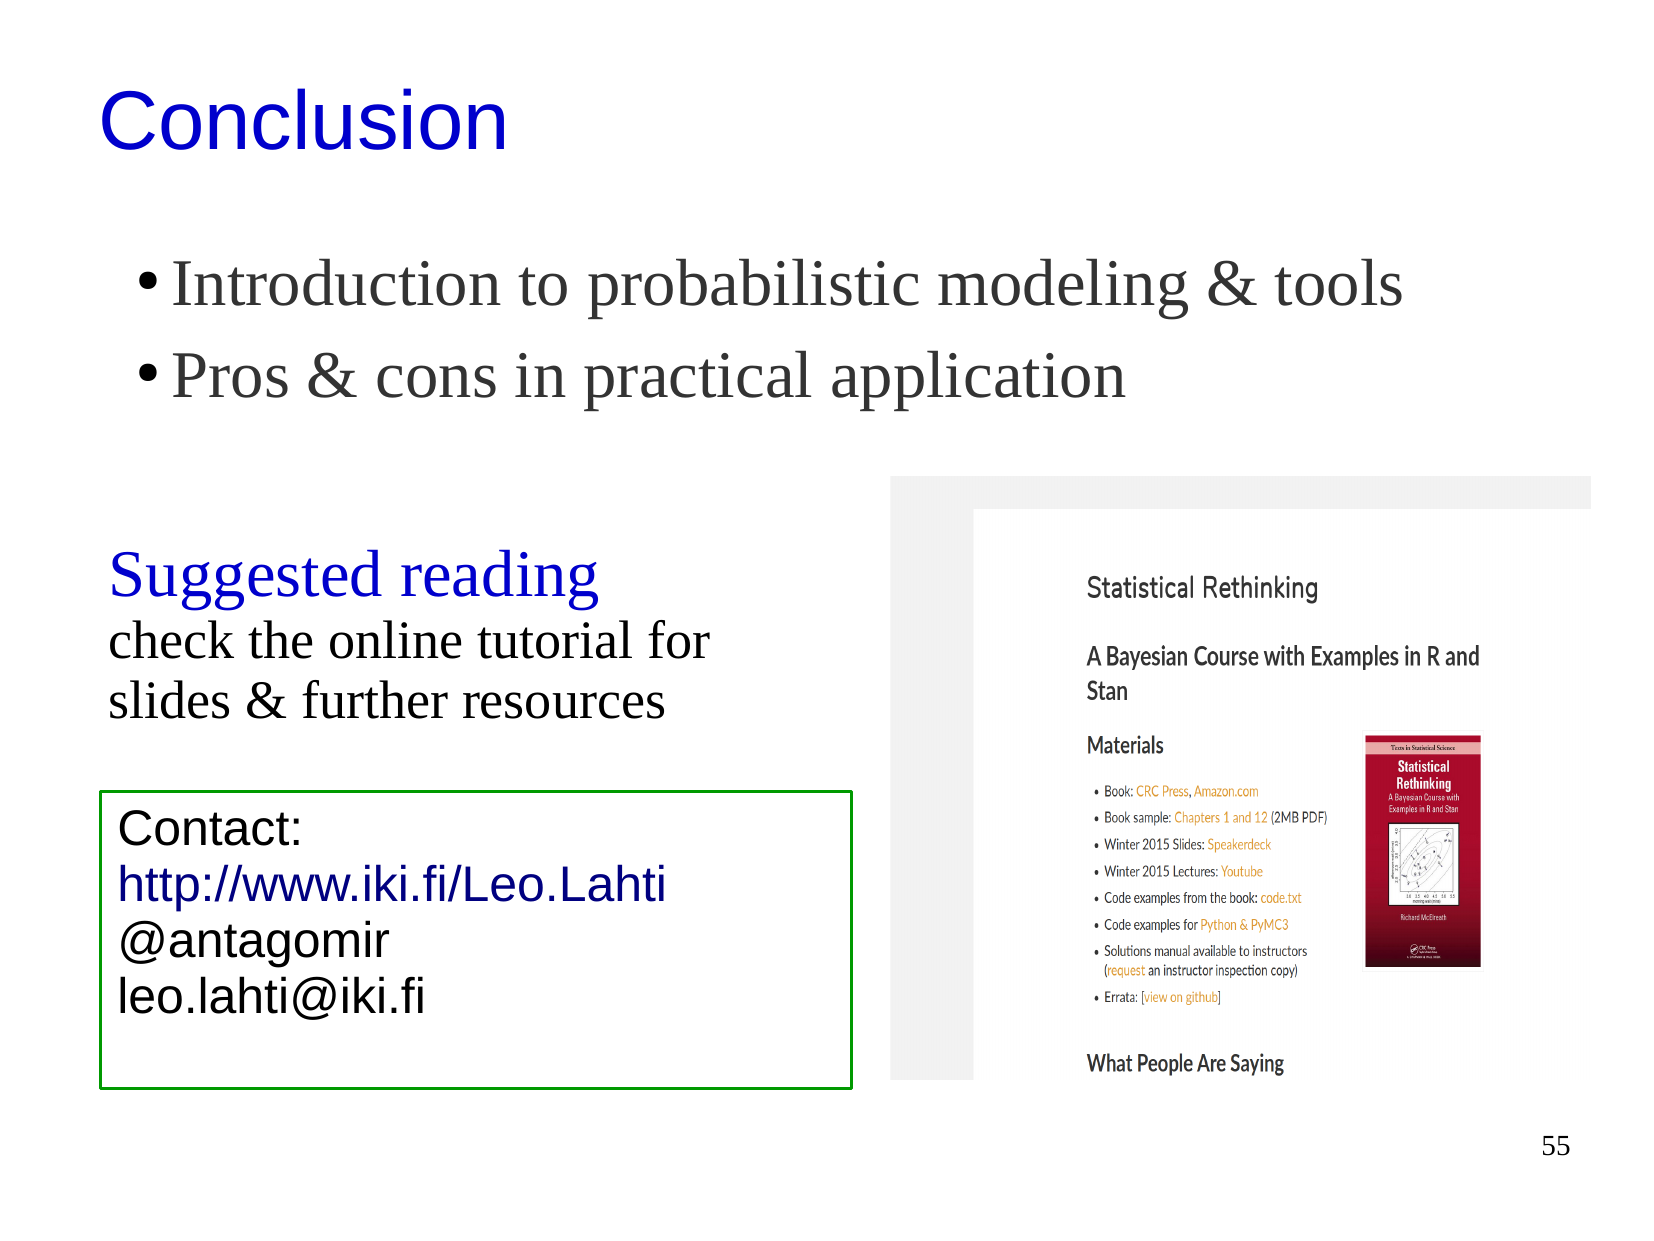

# Conclusion
Introduction to probabilistic modeling & tools
Pros & cons in practical application
Suggested reading
check the online tutorial for slides & further resources
Contact:
http://www.iki.fi/Leo.Lahti
@antagomir
leo.lahti@iki.fi
55